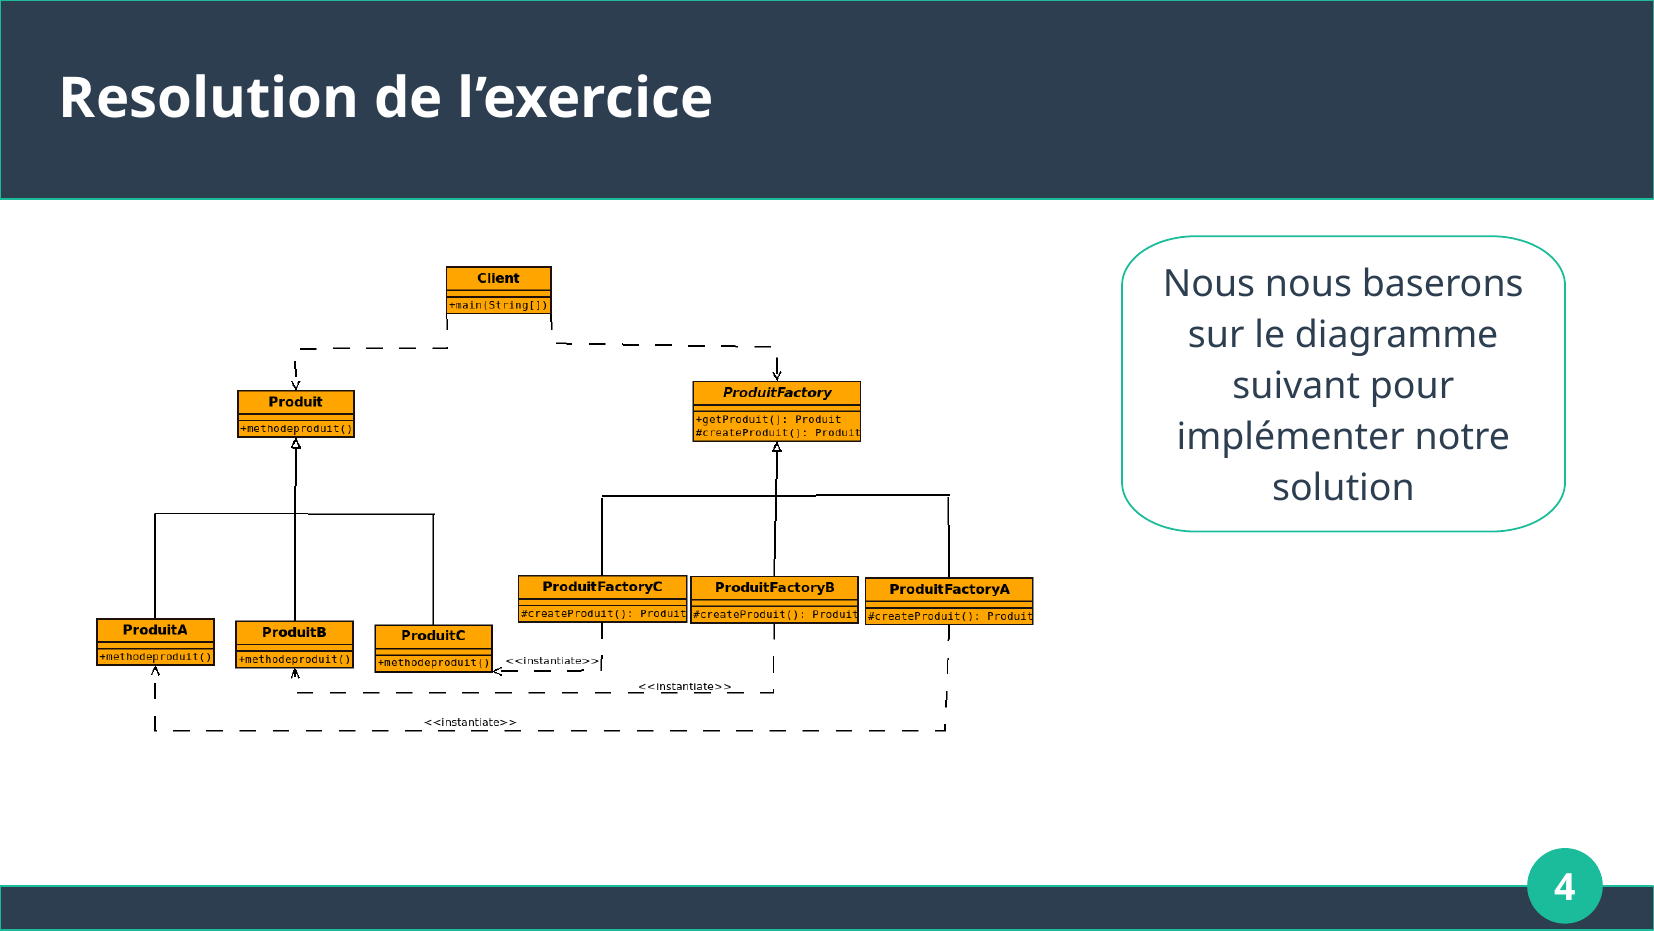

# Resolution de l’exercice
Nous nous baserons sur le diagramme suivant pour implémenter notre solution
4